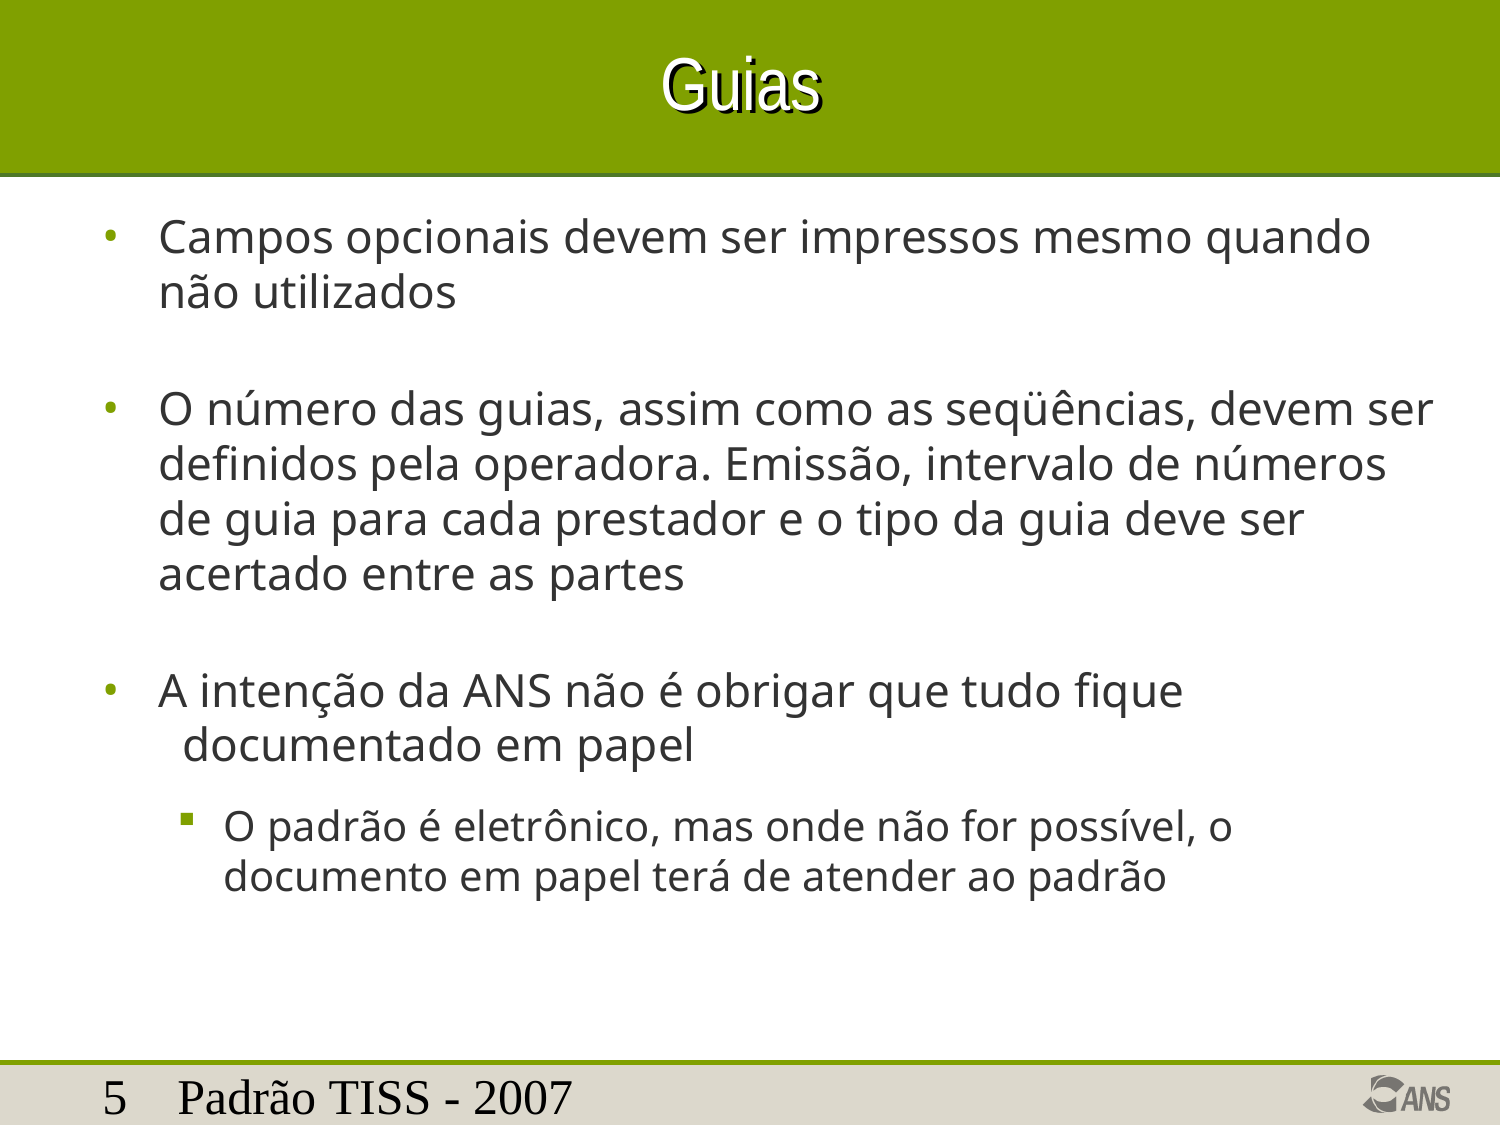

# Guias
Campos opcionais devem ser impressos mesmo quando não utilizados
O número das guias, assim como as seqüências, devem ser definidos pela operadora. Emissão, intervalo de números de guia para cada prestador e o tipo da guia deve ser acertado entre as partes
A intenção da ANS não é obrigar que tudo fique
 documentado em papel
O padrão é eletrônico, mas onde não for possível, o documento em papel terá de atender ao padrão
5
Padrão TISS - 2007